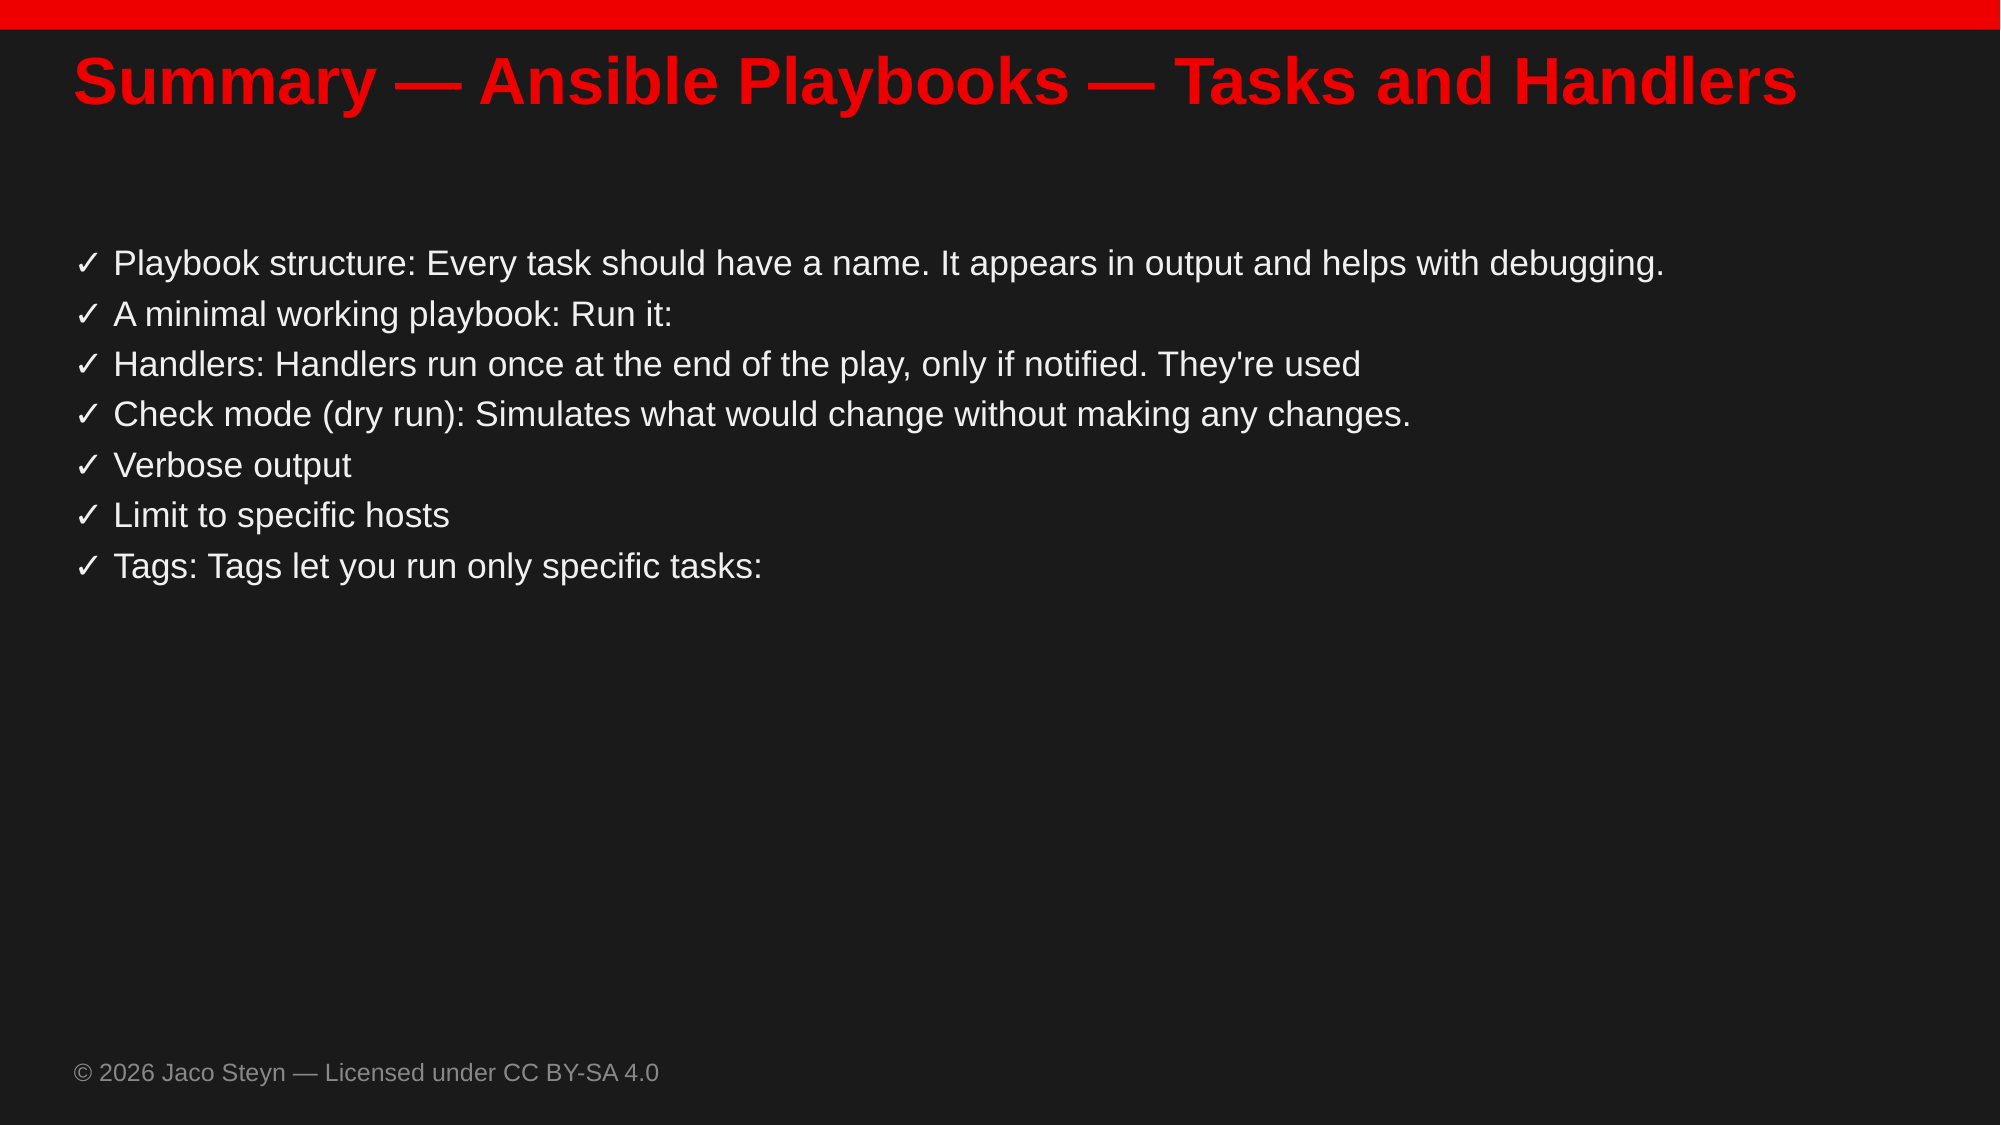

Summary — Ansible Playbooks — Tasks and Handlers
✓ Playbook structure: Every task should have a name. It appears in output and helps with debugging.
✓ A minimal working playbook: Run it:
✓ Handlers: Handlers run once at the end of the play, only if notified. They're used
✓ Check mode (dry run): Simulates what would change without making any changes.
✓ Verbose output
✓ Limit to specific hosts
✓ Tags: Tags let you run only specific tasks:
© 2026 Jaco Steyn — Licensed under CC BY-SA 4.0